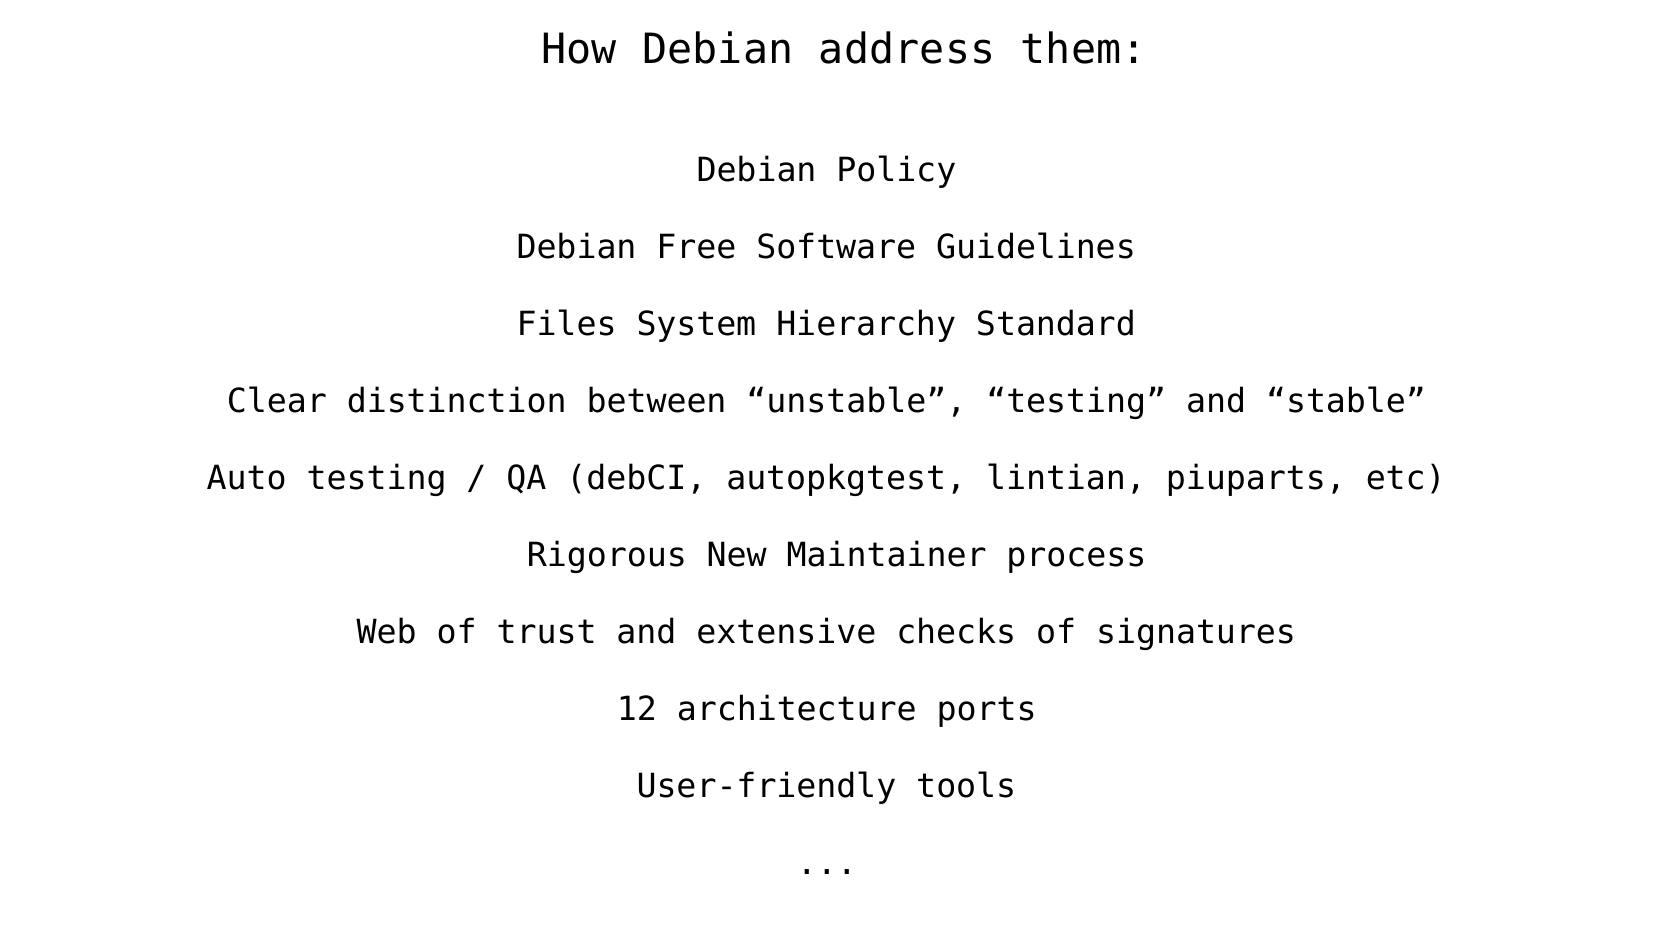

# How Debian address them:
Debian Policy
Debian Free Software Guidelines
Files System Hierarchy Standard
Clear distinction between “unstable”, “testing” and “stable”
Auto testing / QA (debCI, autopkgtest, lintian, piuparts, etc)
 Rigorous New Maintainer process
Web of trust and extensive checks of signatures
12 architecture ports
User-friendly tools
...